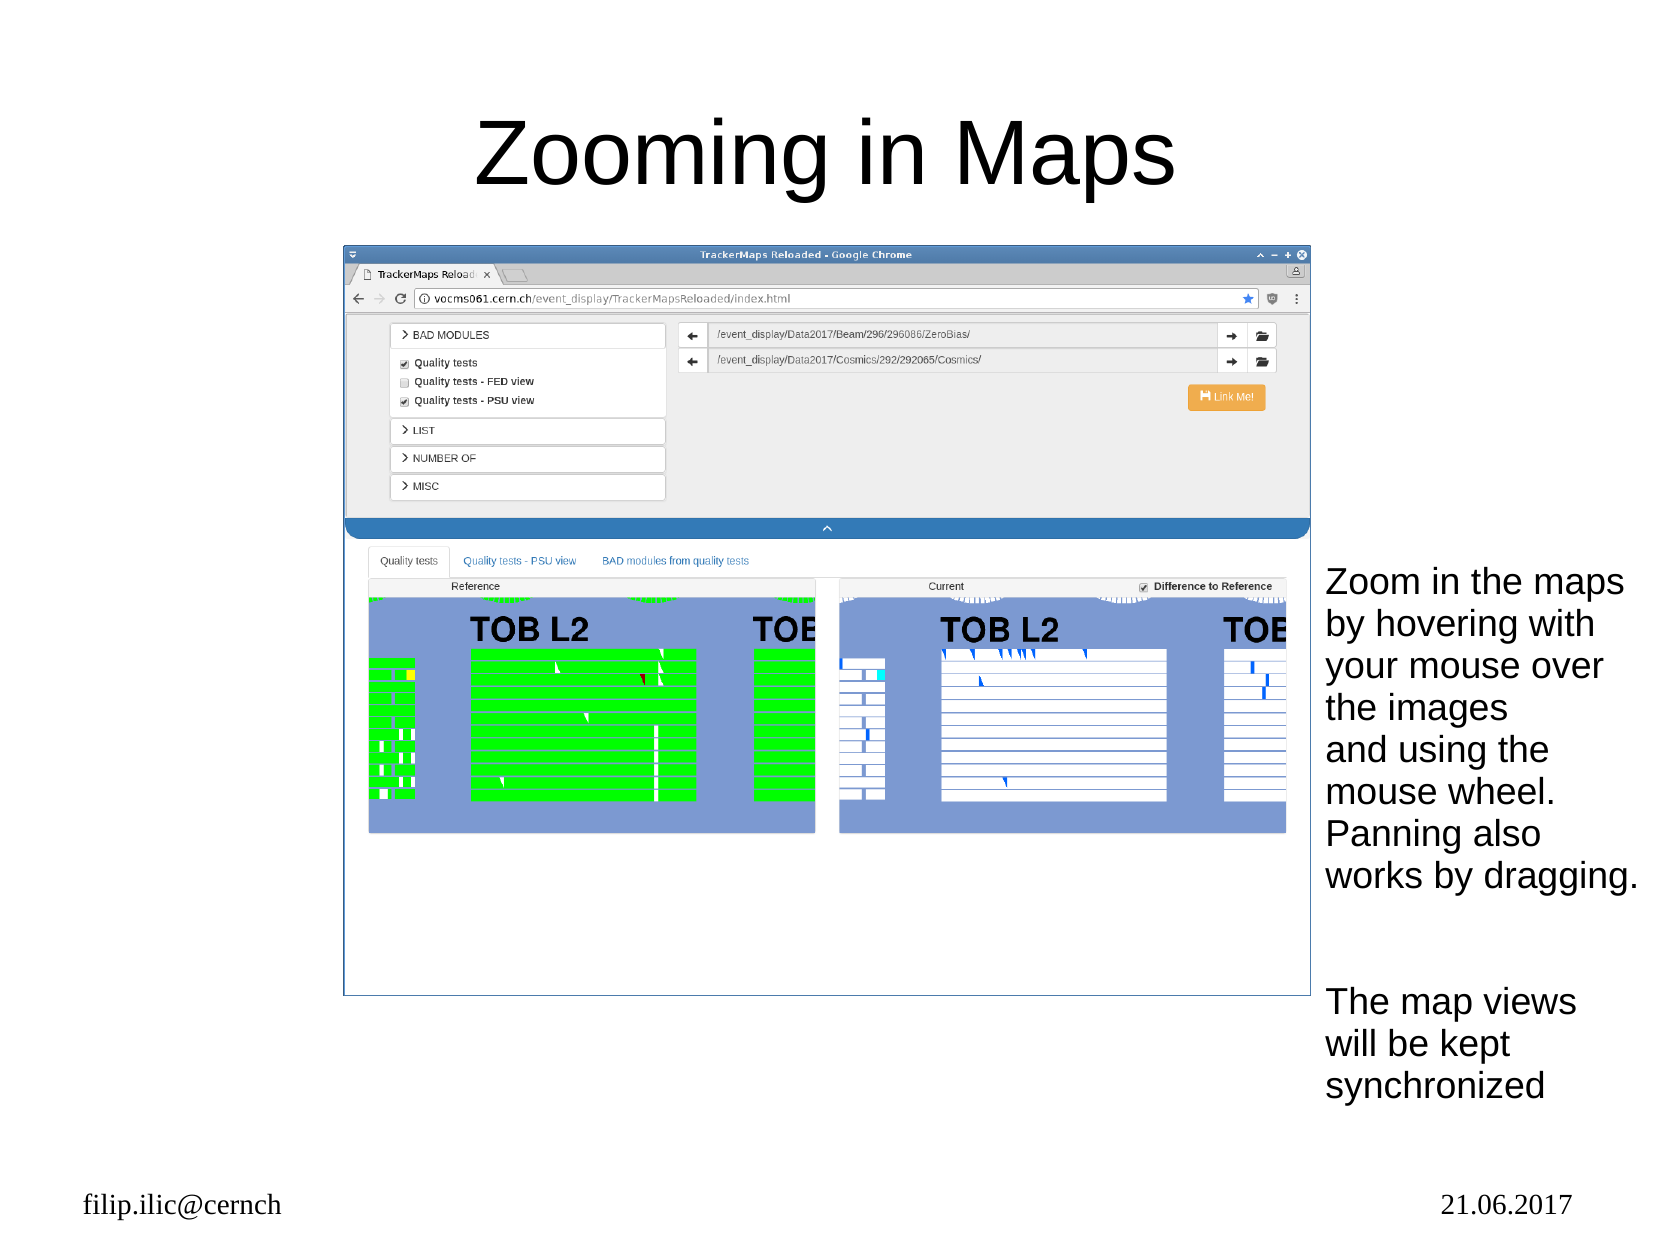

# Zooming in Maps
Zoom in the maps
by hovering with
your mouse over
the images
and using the
mouse wheel.
Panning also
works by dragging.
The map views
will be kept
synchronized